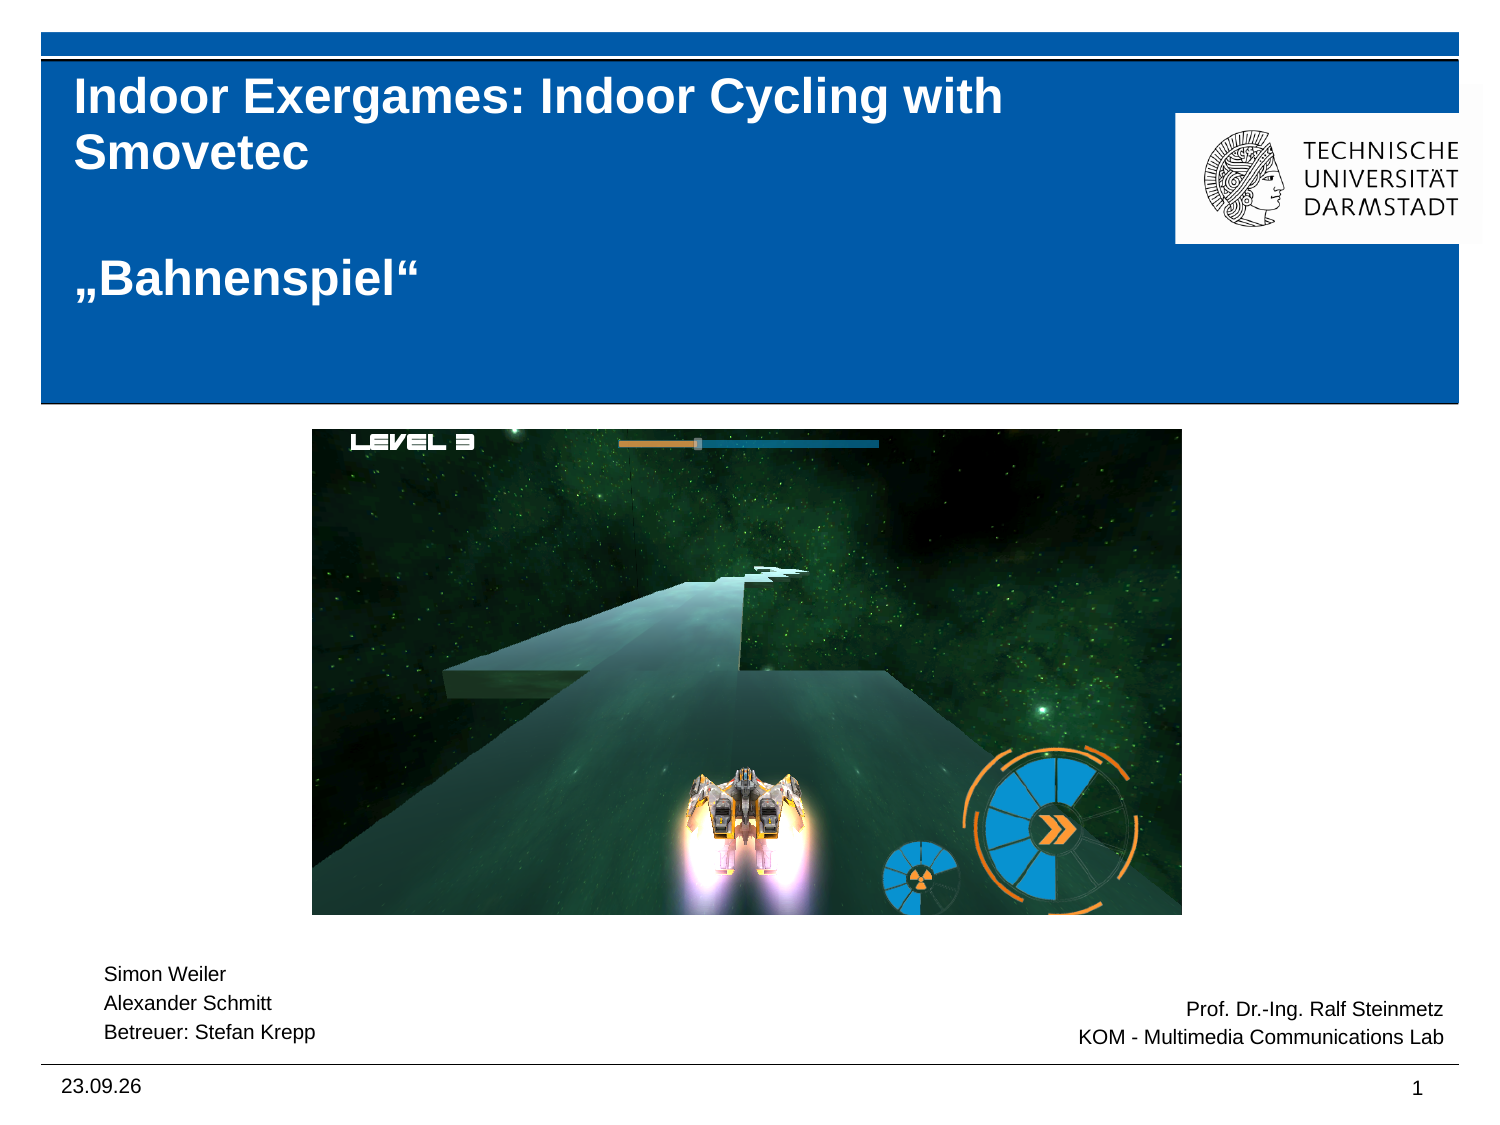

# Indoor Exergames: Indoor Cycling with Smovetec
„Bahnenspiel“
Simon Weiler
Alexander Schmitt
Betreuer: Stefan Krepp